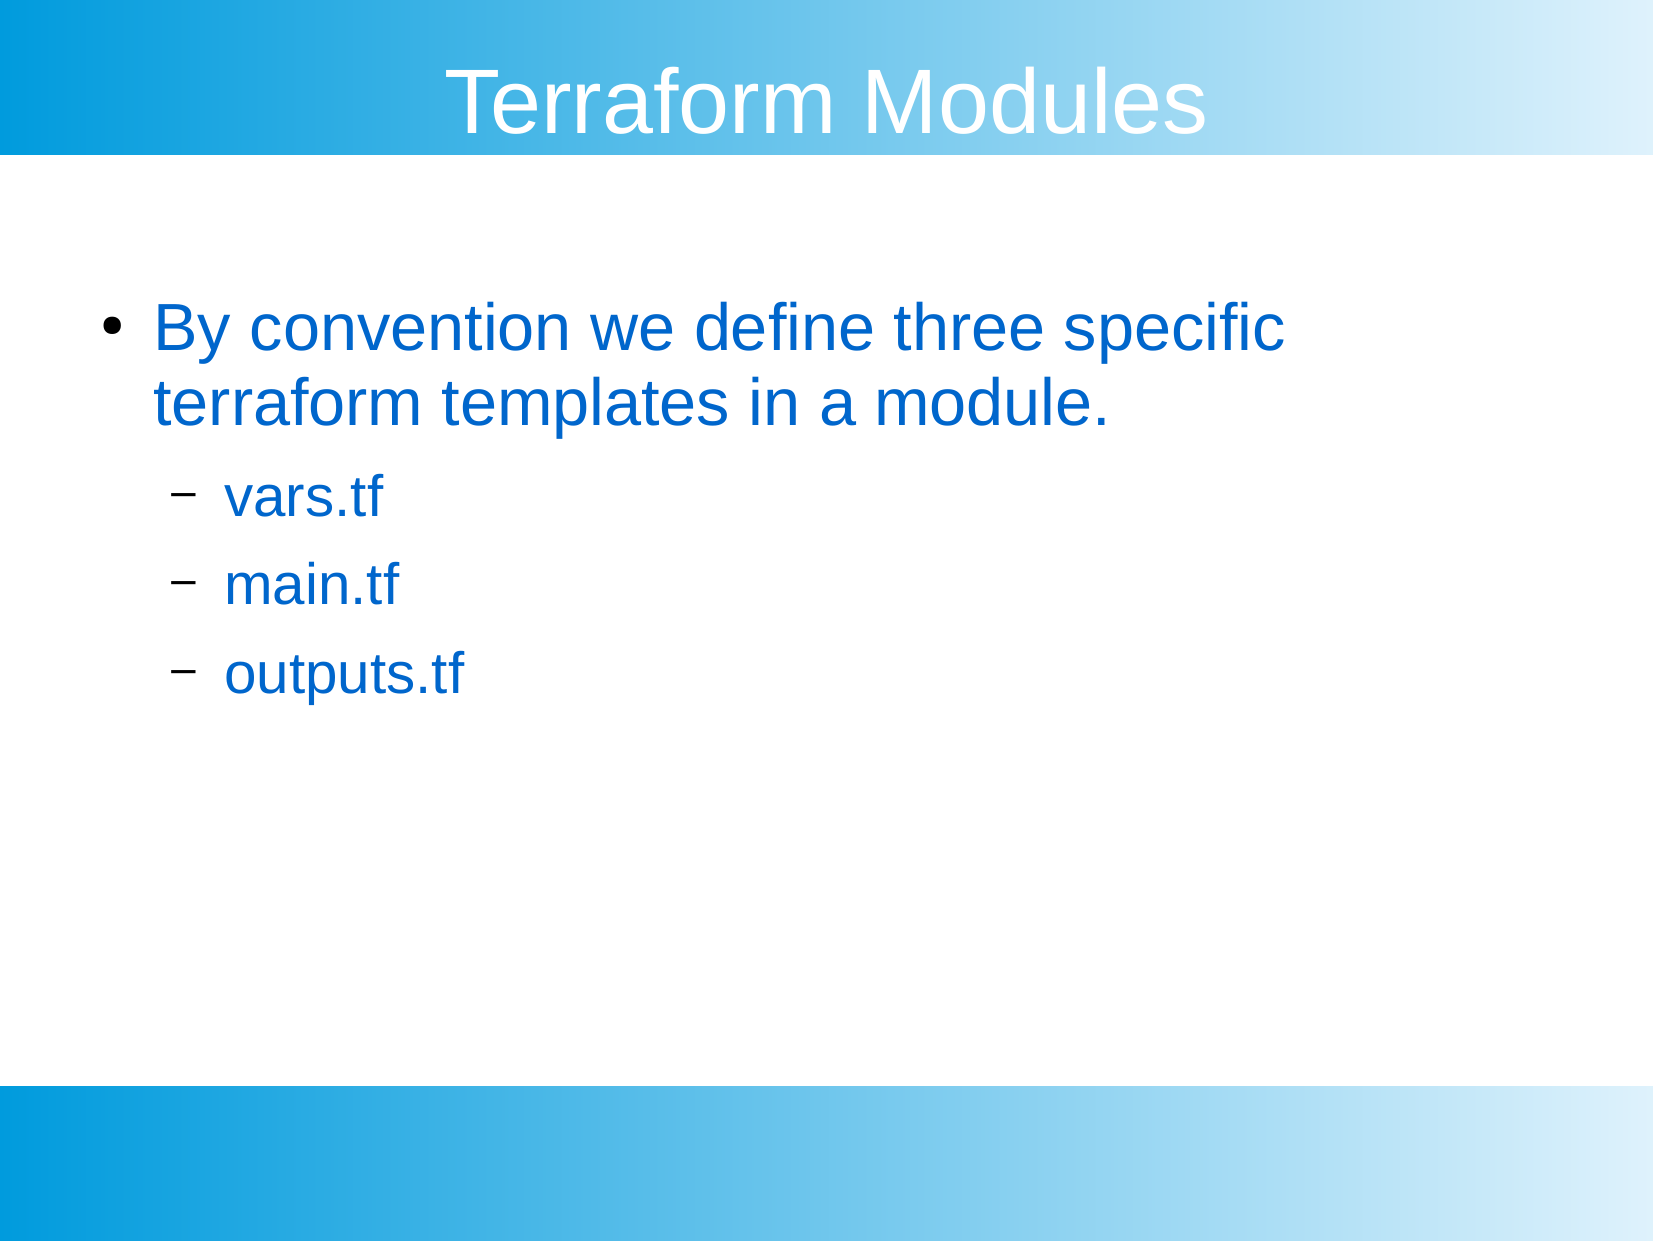

# Terraform Modules
By convention we define three specific terraform templates in a module.
vars.tf
main.tf
outputs.tf